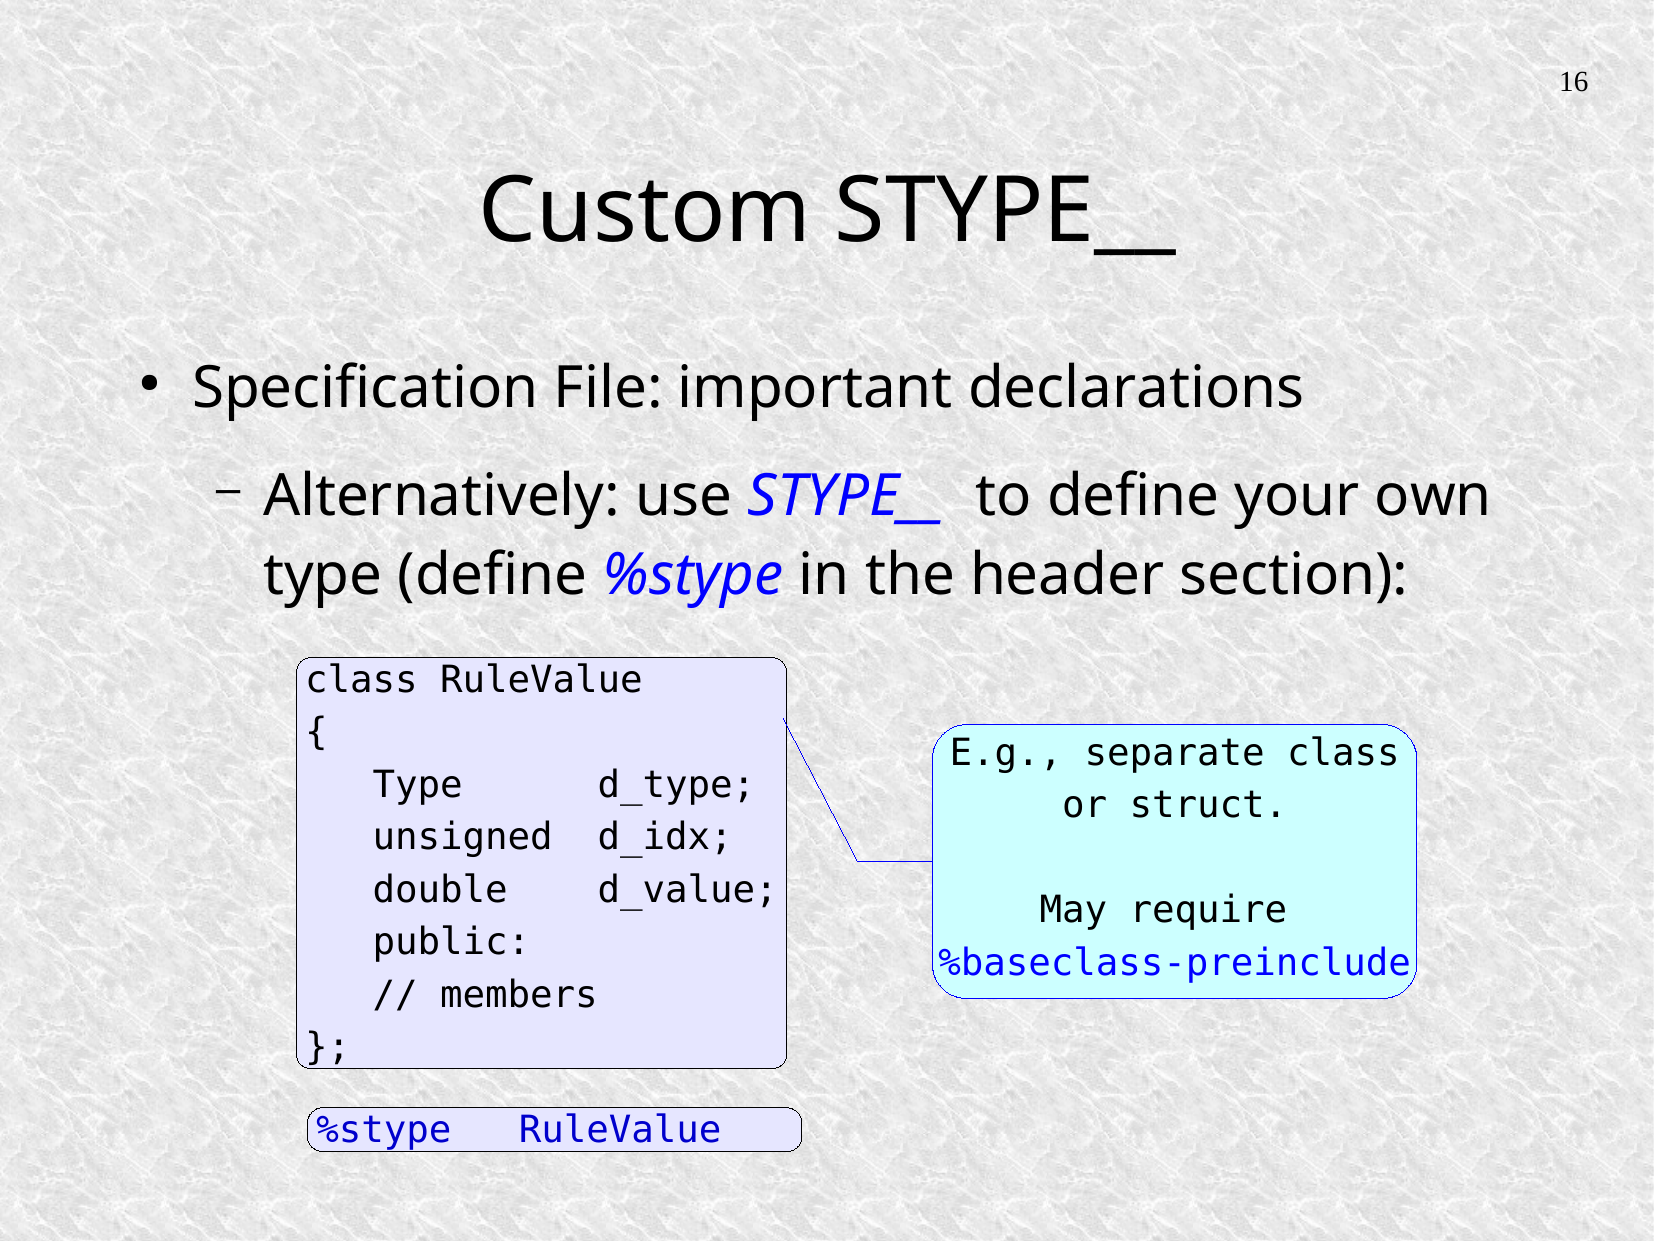

16
# Custom STYPE__
Specification File: important declarations
Alternatively: use STYPE__ to define your own type (define %stype in the header section):
class RuleValue
{
 Type d_type;
 unsigned d_idx;
 double d_value;
 public:
 // members
};
%stype RuleValue